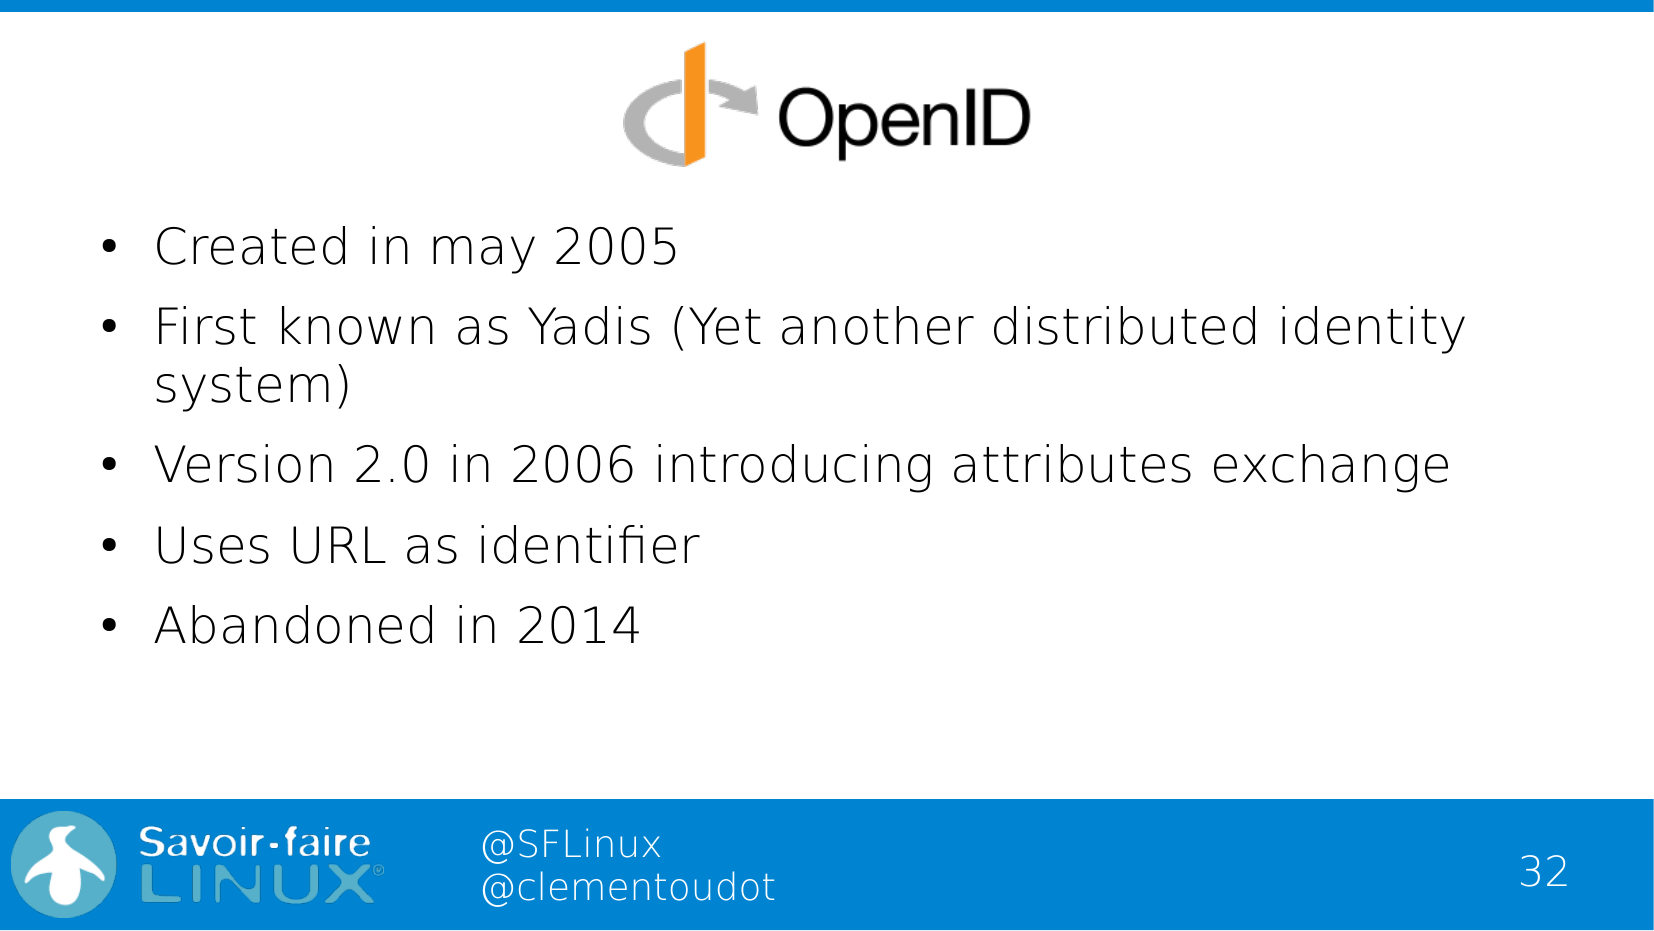

#
Created in may 2005
First known as Yadis (Yet another distributed identity system)
Version 2.0 in 2006 introducing attributes exchange
Uses URL as identifier
Abandoned in 2014
32